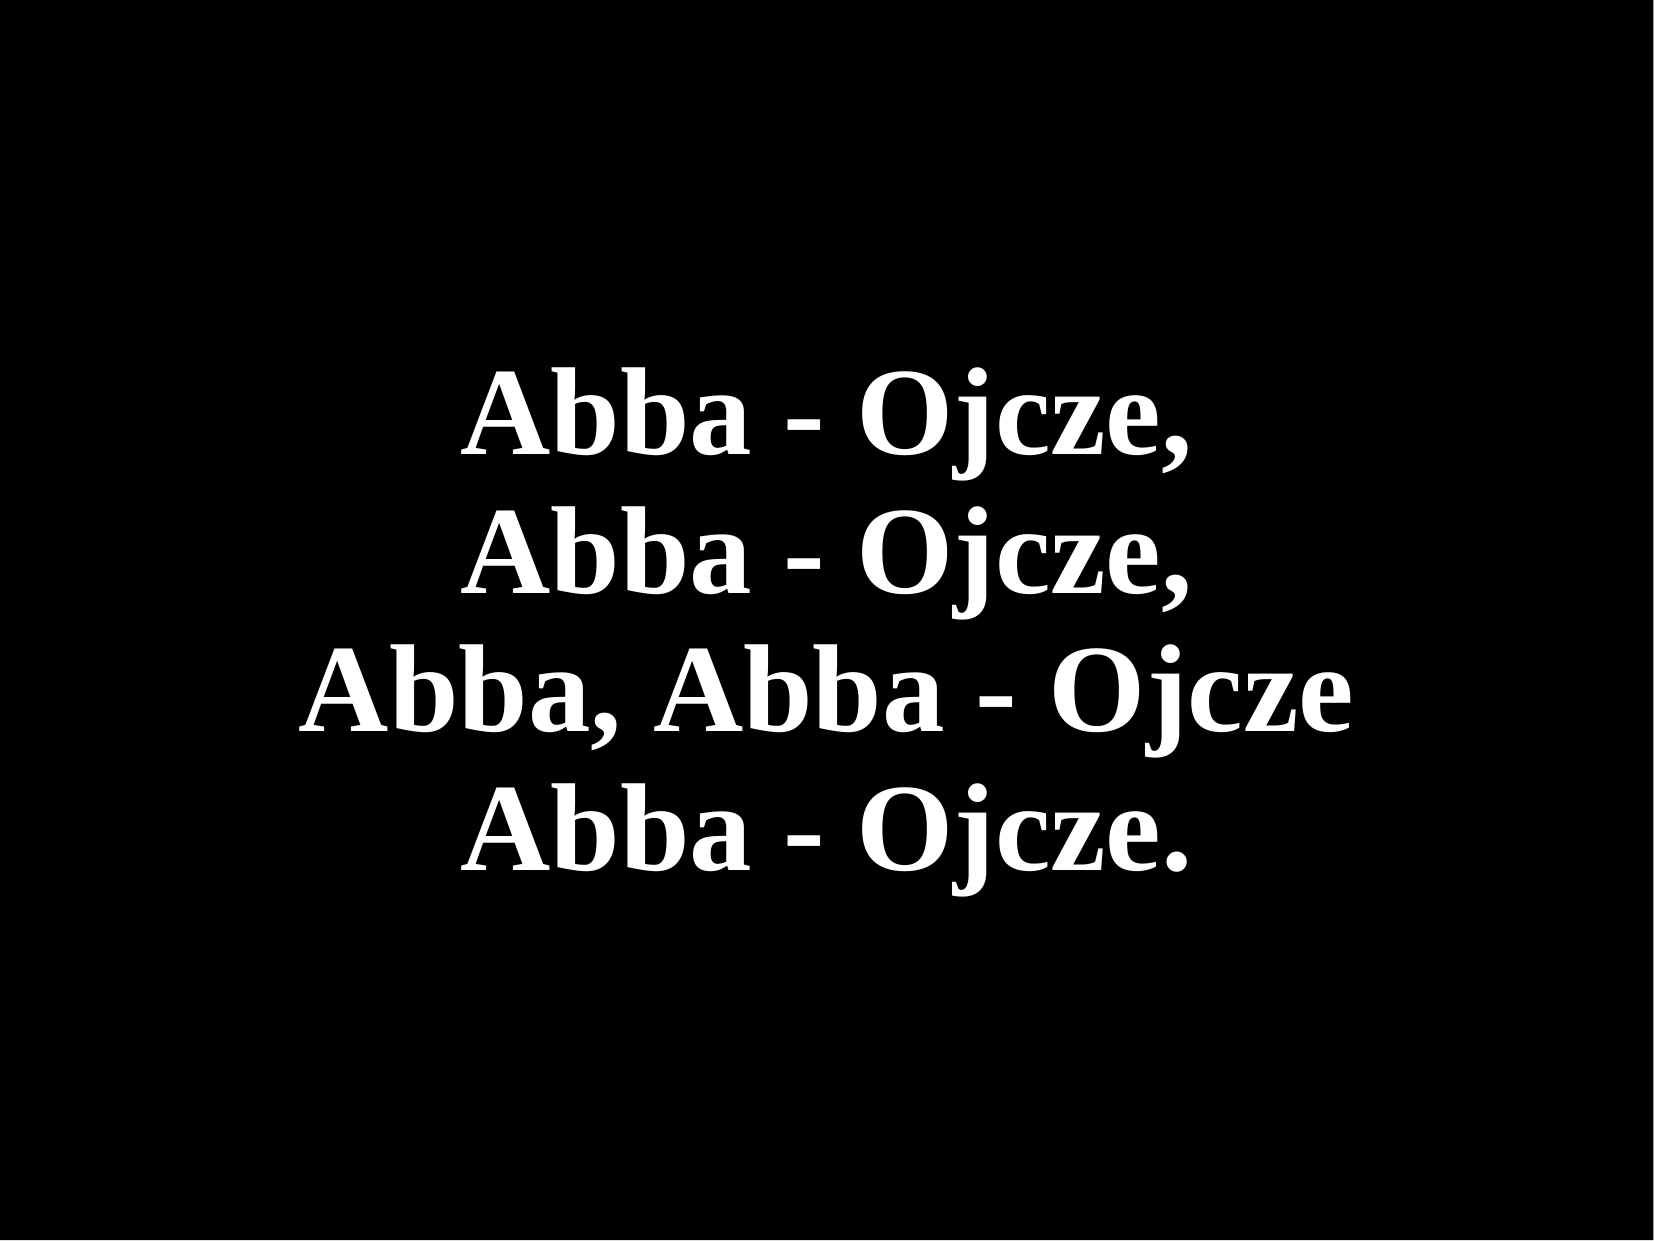

# Abba - Ojcze, Abba - Ojcze, Abba, Abba - Ojcze Abba - Ojcze.